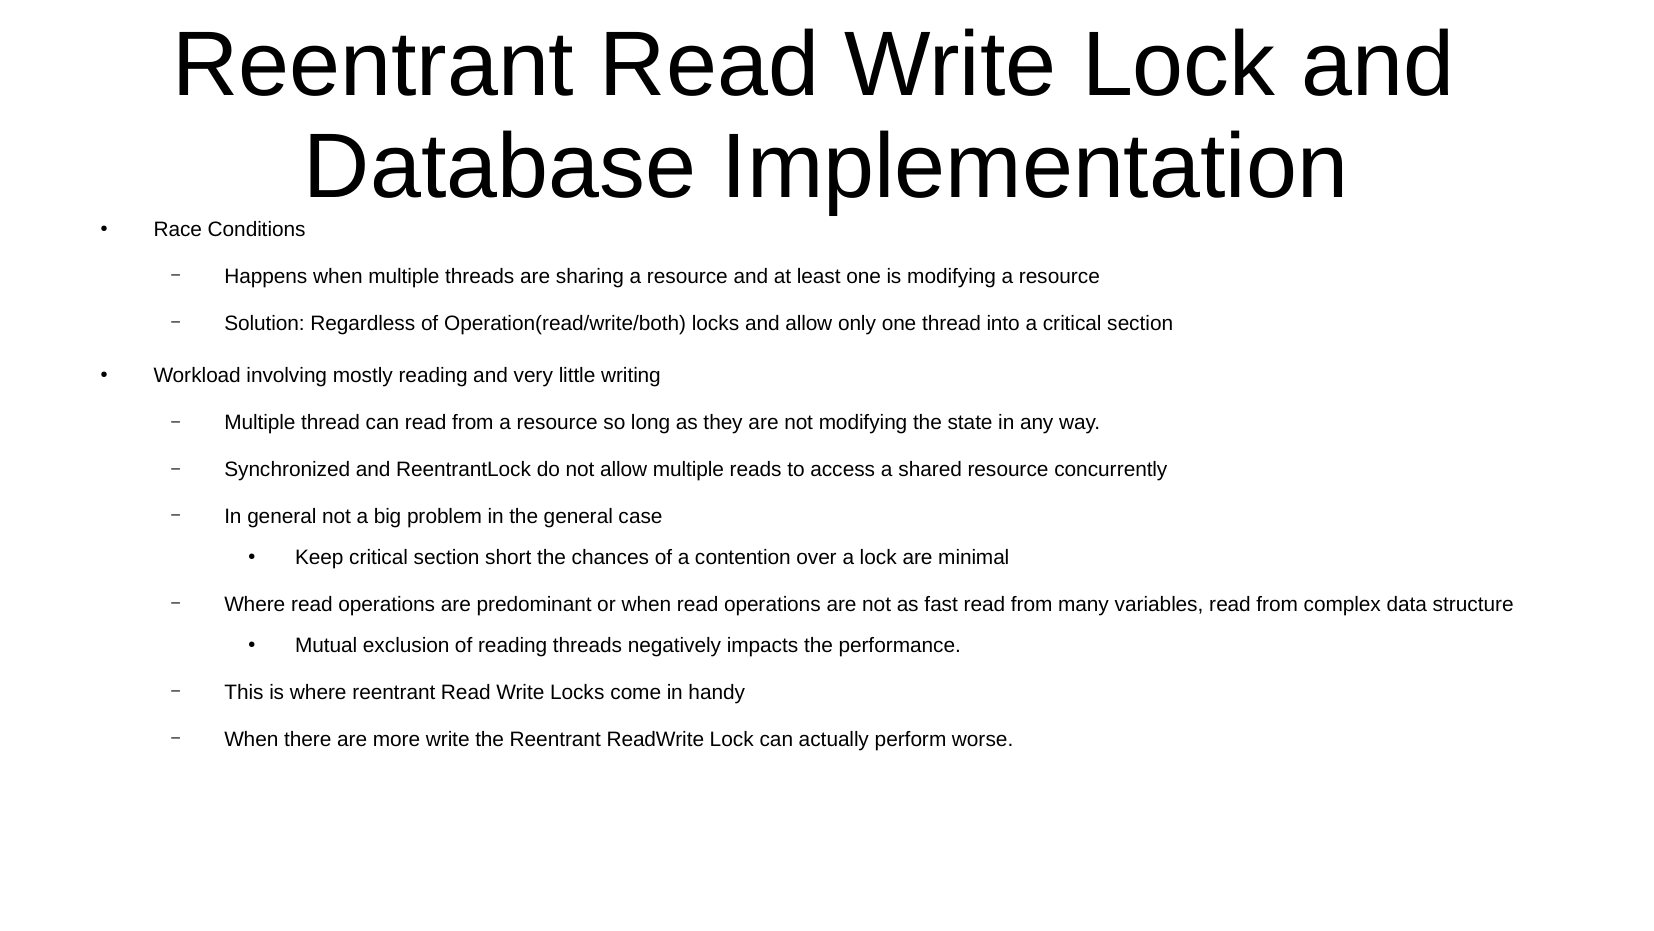

# Reentrant Read Write Lock and Database Implementation
Race Conditions
Happens when multiple threads are sharing a resource and at least one is modifying a resource
Solution: Regardless of Operation(read/write/both) locks and allow only one thread into a critical section
Workload involving mostly reading and very little writing
Multiple thread can read from a resource so long as they are not modifying the state in any way.
Synchronized and ReentrantLock do not allow multiple reads to access a shared resource concurrently
In general not a big problem in the general case
Keep critical section short the chances of a contention over a lock are minimal
Where read operations are predominant or when read operations are not as fast read from many variables, read from complex data structure
Mutual exclusion of reading threads negatively impacts the performance.
This is where reentrant Read Write Locks come in handy
When there are more write the Reentrant ReadWrite Lock can actually perform worse.